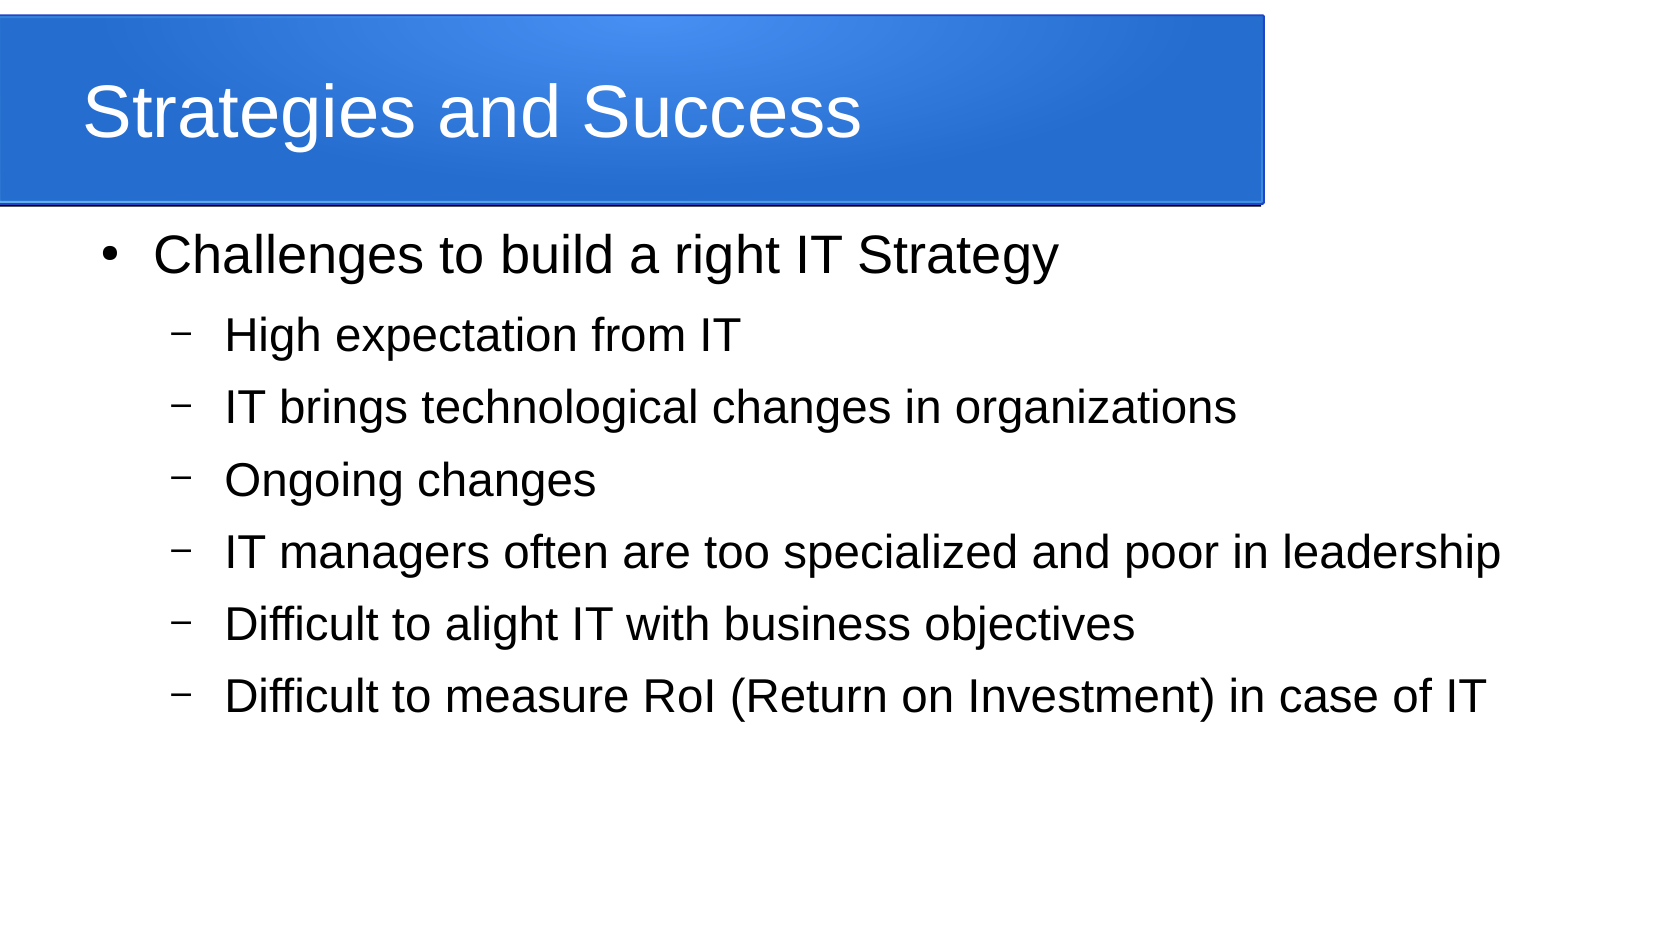

# Strategies and Success
Challenges to build a right IT Strategy
High expectation from IT
IT brings technological changes in organizations
Ongoing changes
IT managers often are too specialized and poor in leadership
Difficult to alight IT with business objectives
Difficult to measure RoI (Return on Investment) in case of IT